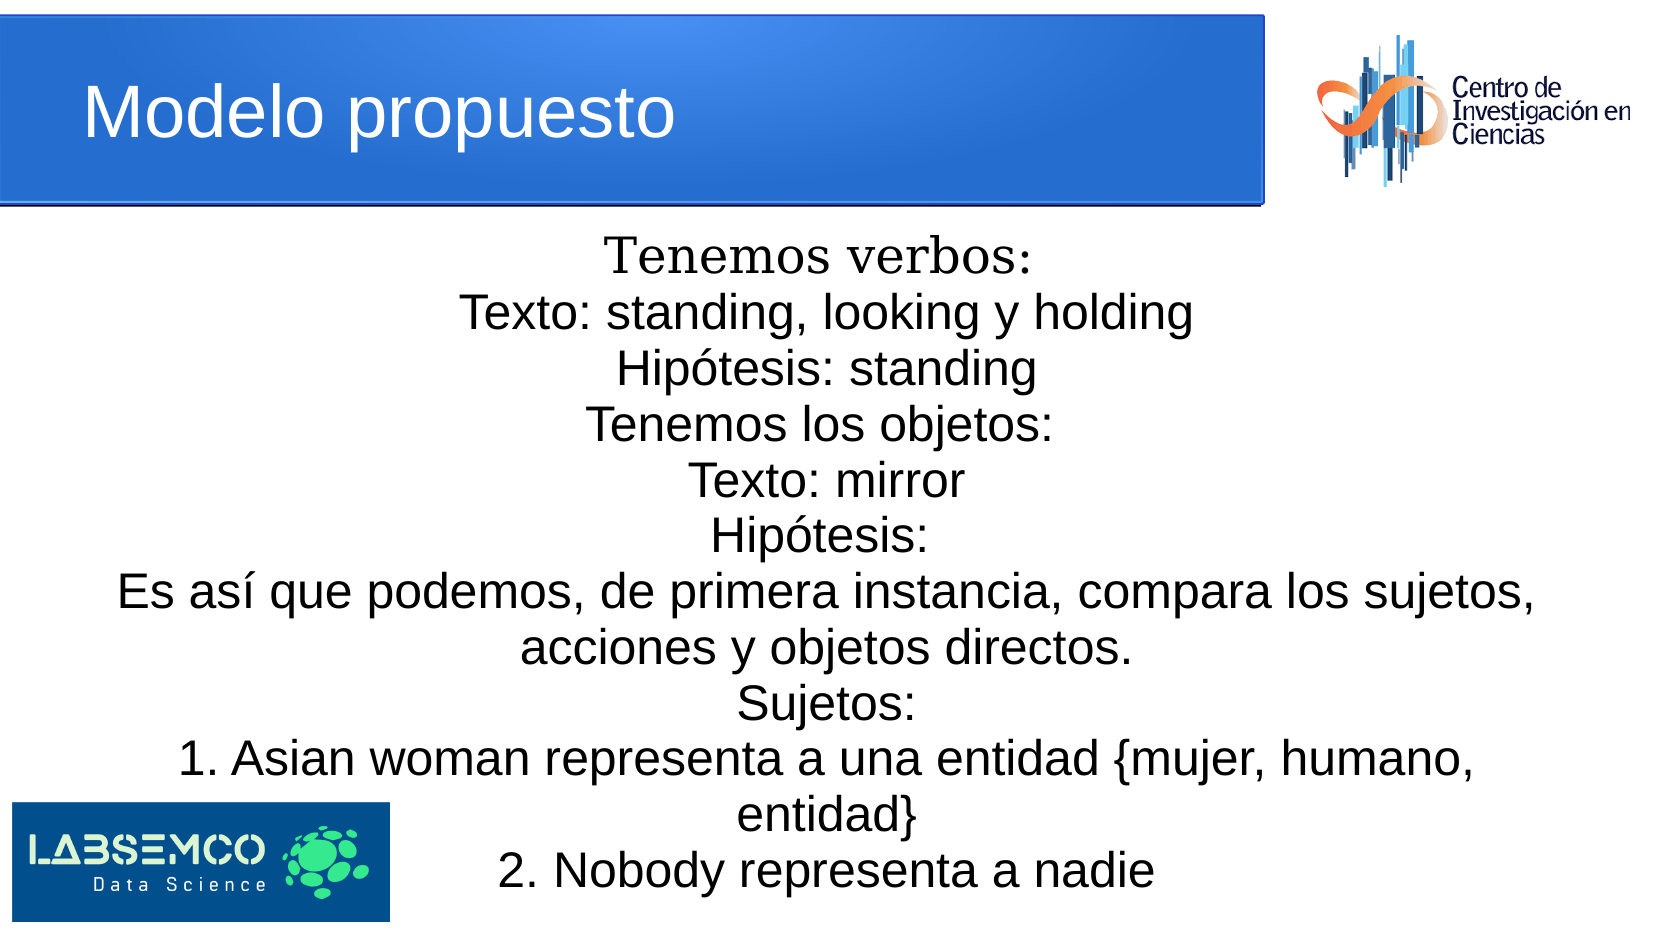

Modelo propuesto
# Tenemos verbos:
Texto: standing, looking y holding
Hipótesis: standing
Tenemos los objetos:
Texto: mirror
Hipótesis:
Es así que podemos, de primera instancia, compara los sujetos, acciones y objetos directos.
Sujetos:
1. Asian woman representa a una entidad {mujer, humano, entidad}
2. Nobody representa a nadie